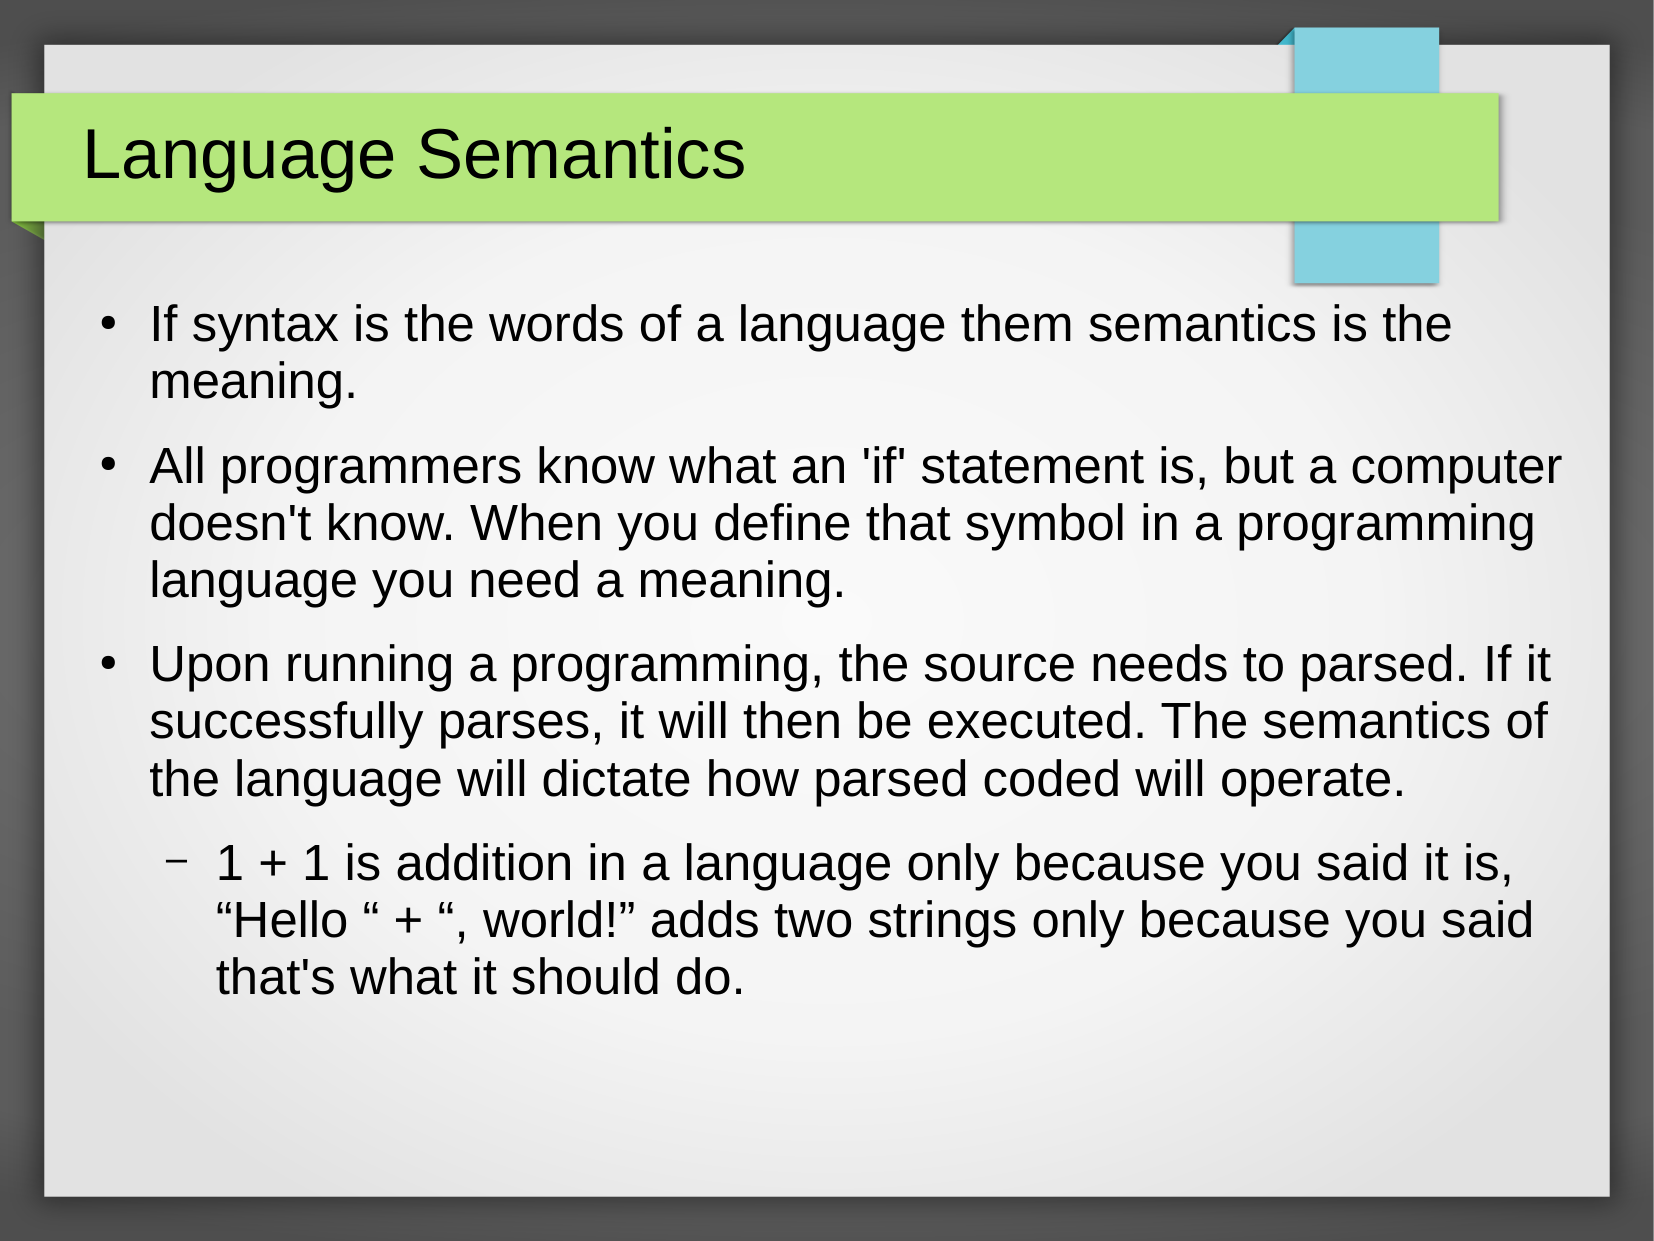

# Language Semantics
If syntax is the words of a language them semantics is the meaning.
All programmers know what an 'if' statement is, but a computer doesn't know. When you define that symbol in a programming language you need a meaning.
Upon running a programming, the source needs to parsed. If it successfully parses, it will then be executed. The semantics of the language will dictate how parsed coded will operate.
1 + 1 is addition in a language only because you said it is, “Hello “ + “, world!” adds two strings only because you said that's what it should do.